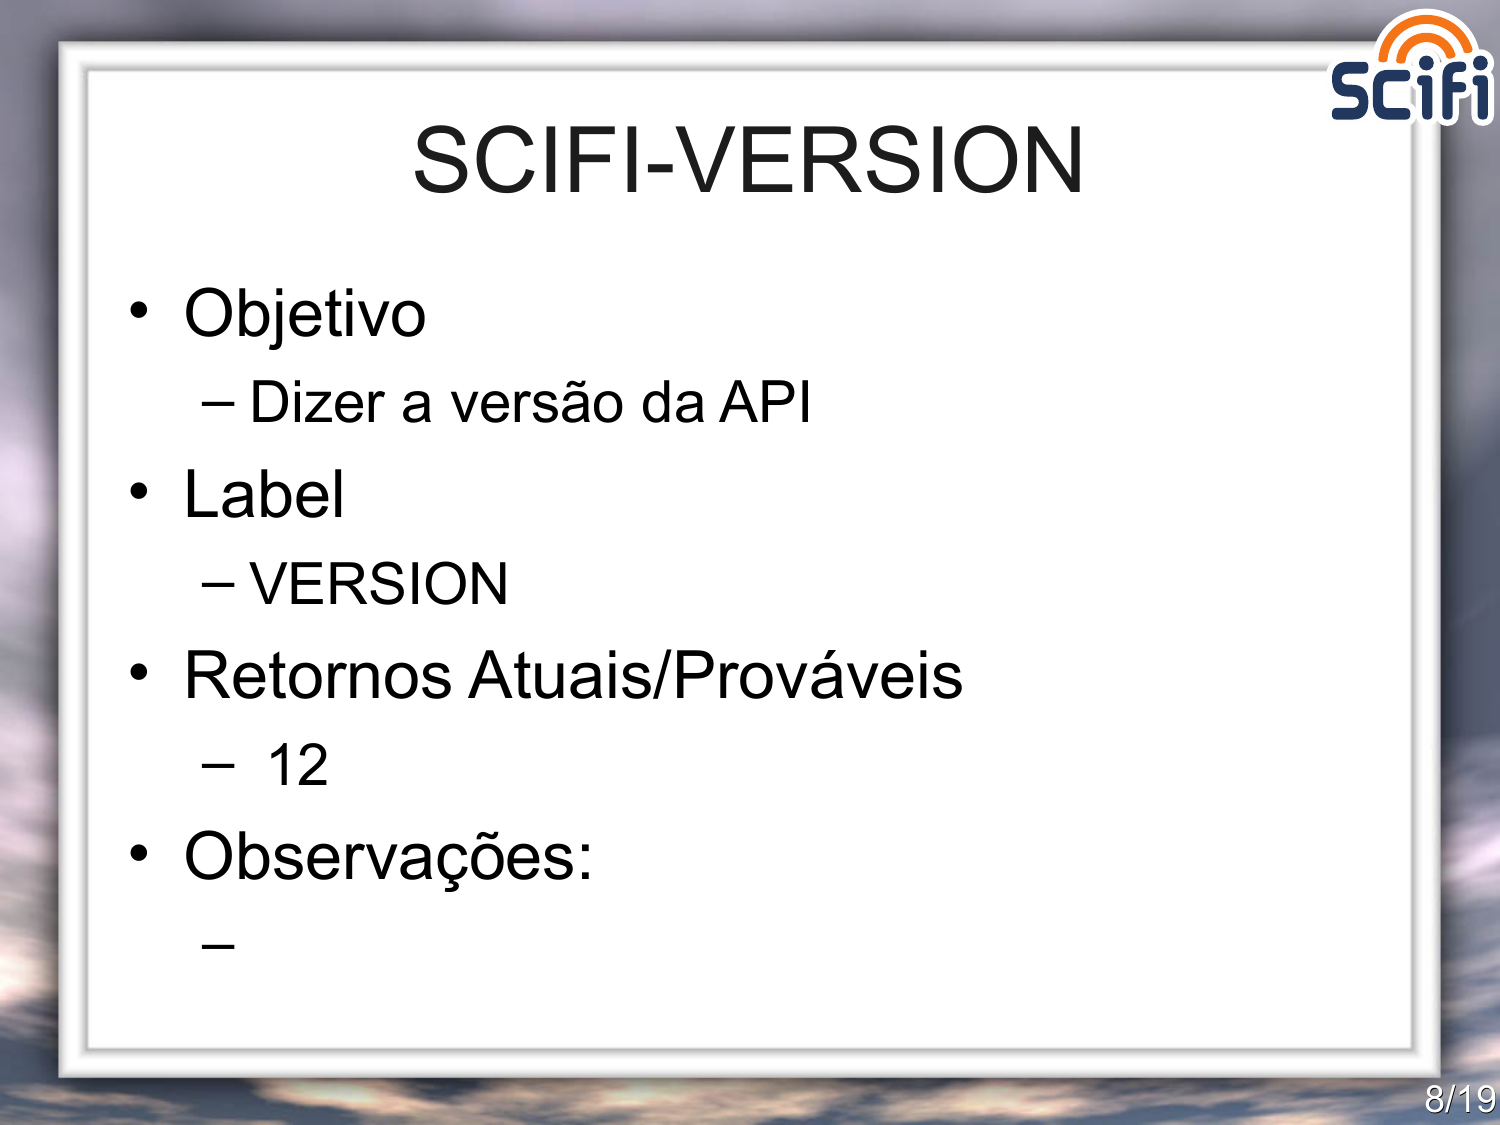

# SCIFI-VERSION
Objetivo
Dizer a versão da API
Label
VERSION
Retornos Atuais/Prováveis
 12
Observações: